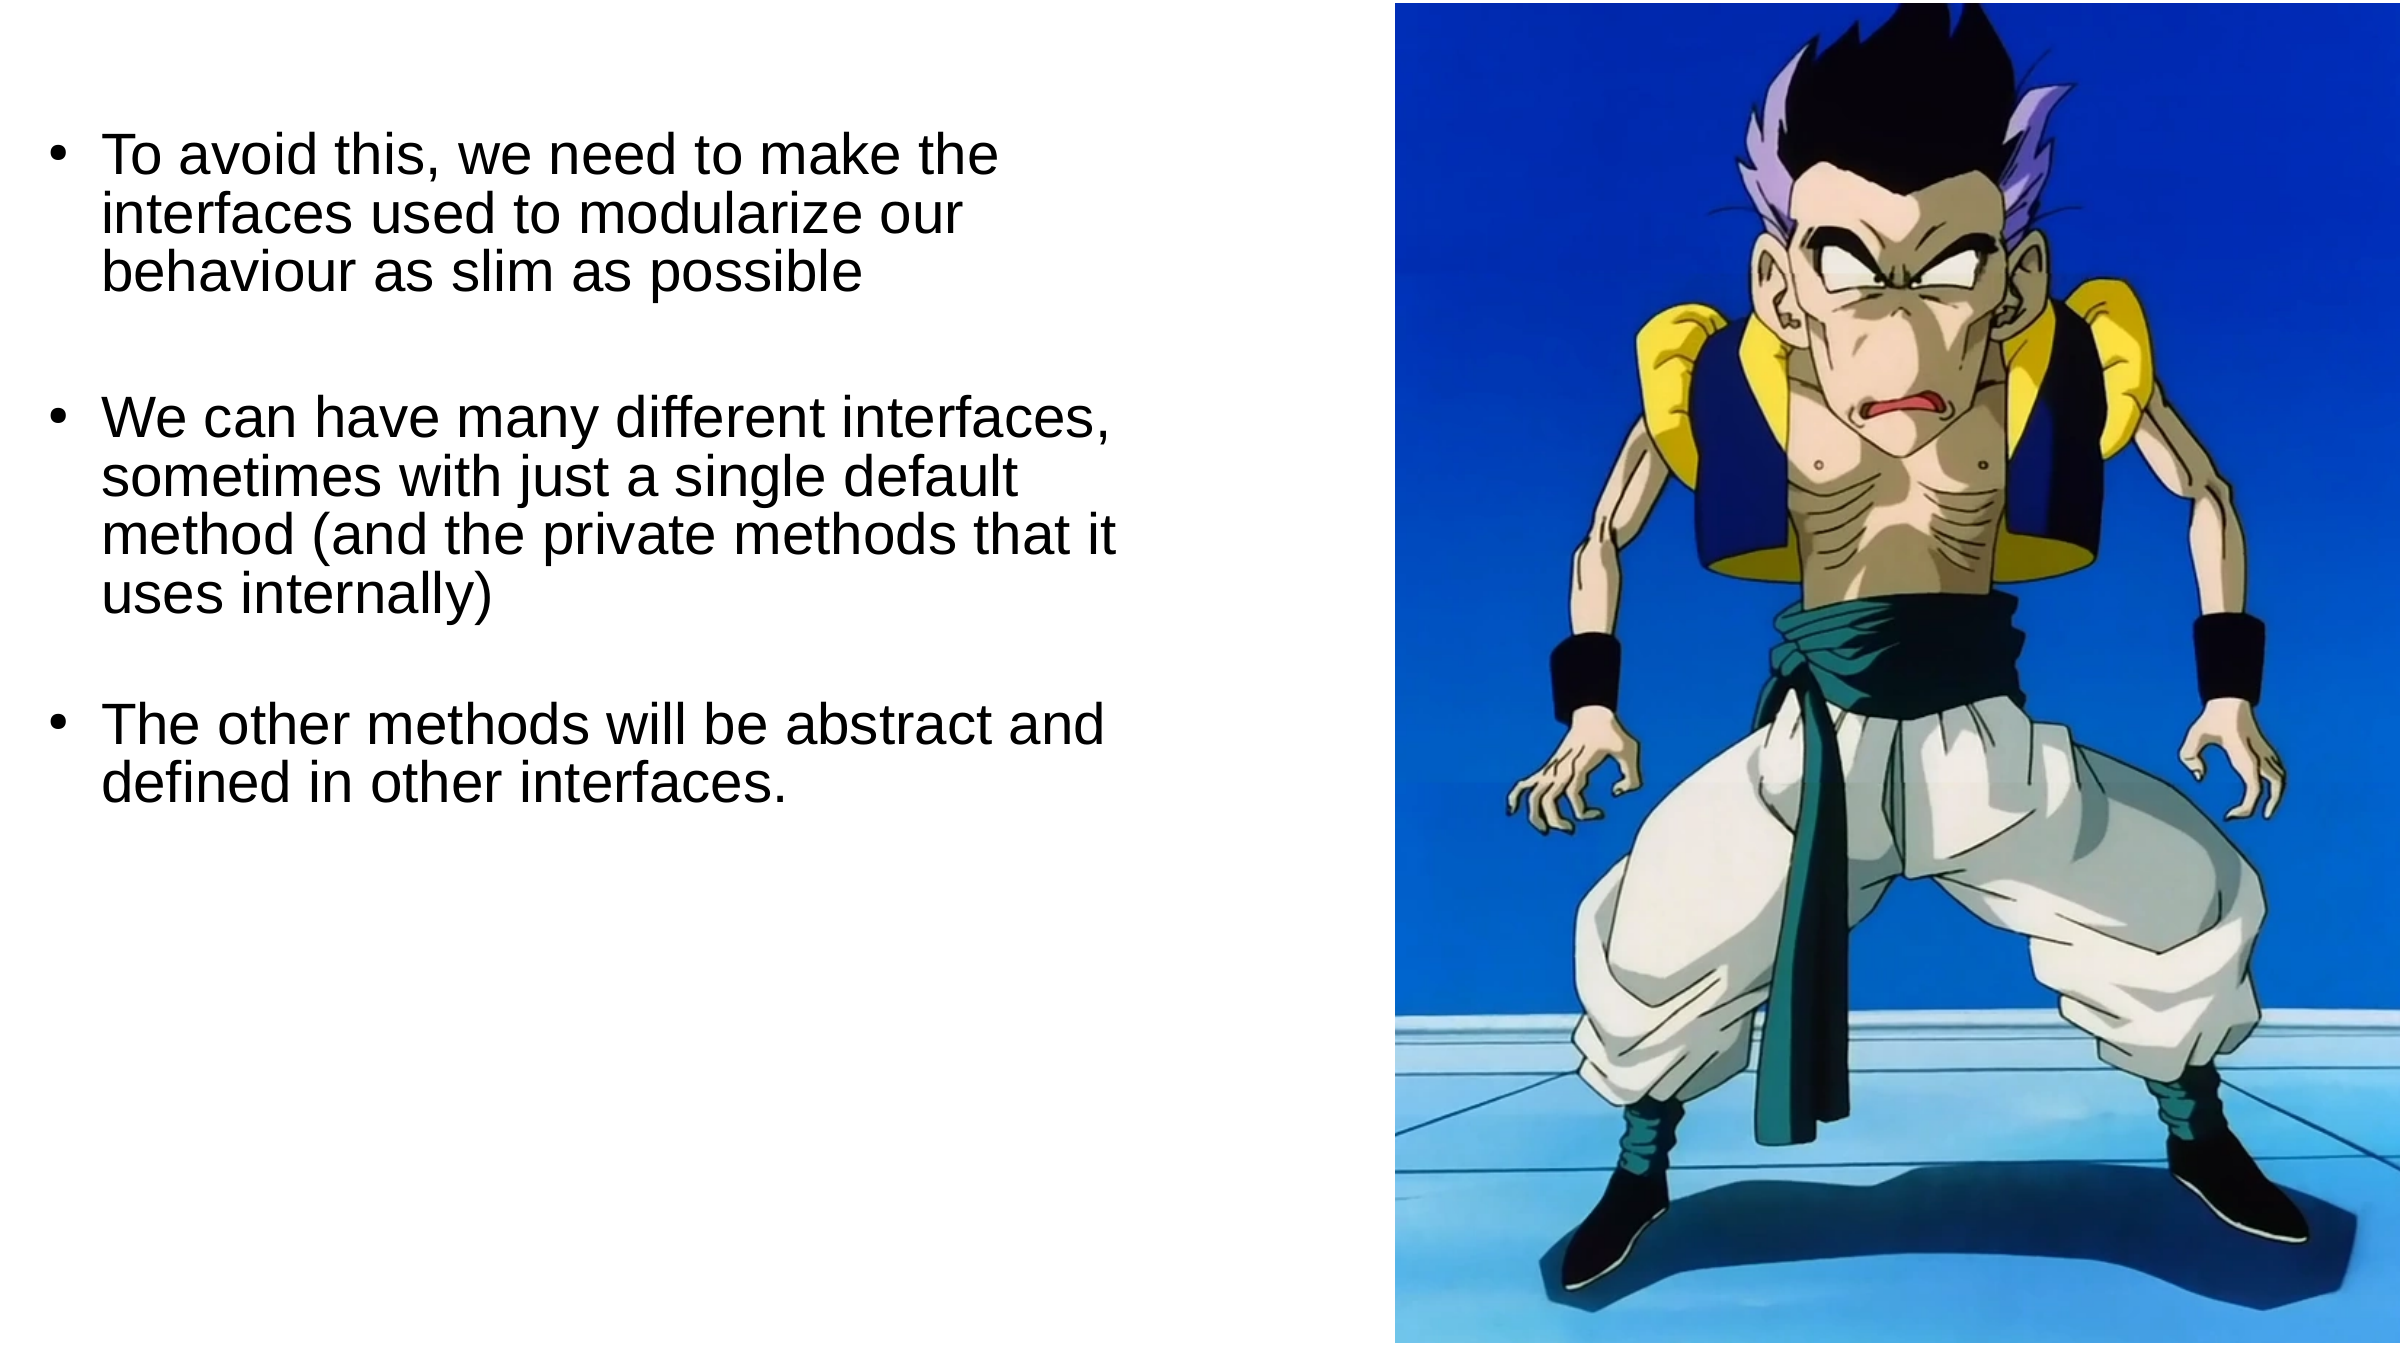

# To avoid this, we need to make the interfaces used to modularize our behaviour as slim as possible
We can have many different interfaces, sometimes with just a single default method (and the private methods that it uses internally)
The other methods will be abstract and defined in other interfaces.